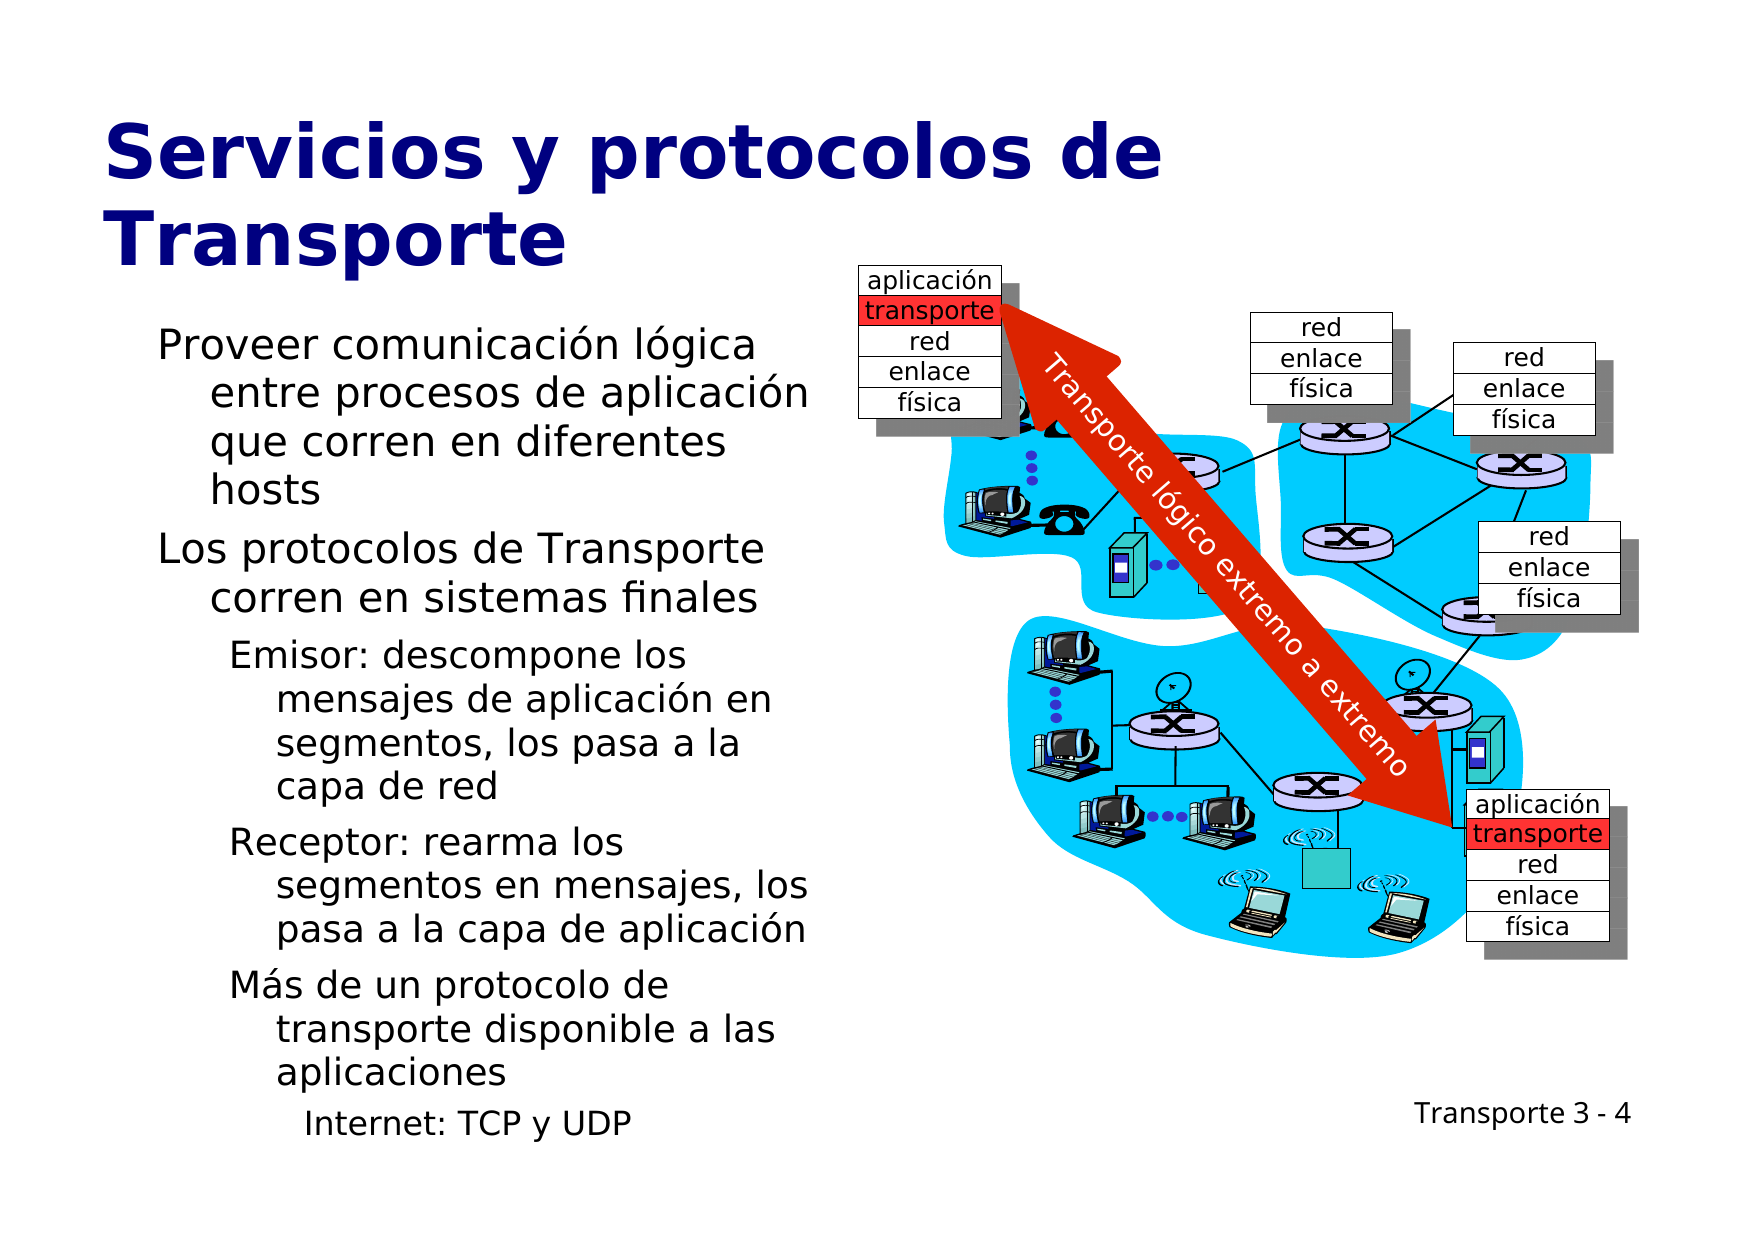

# Servicios y protocolos de Transporte
aplicación
transporte
red
enlace
física
Transporte lógico extremo a extremo
red
enlace
física
Proveer comunicación lógica entre procesos de aplicación que corren en diferentes hosts
Los protocolos de Transporte corren en sistemas finales
Emisor: descompone los mensajes de aplicación en segmentos, los pasa a la capa de red
Receptor: rearma los segmentos en mensajes, los pasa a la capa de aplicación
Más de un protocolo de transporte disponible a las aplicaciones
Internet: TCP y UDP
red
enlace
física
red
enlace
física
aplicación
transporte
red
enlace
física